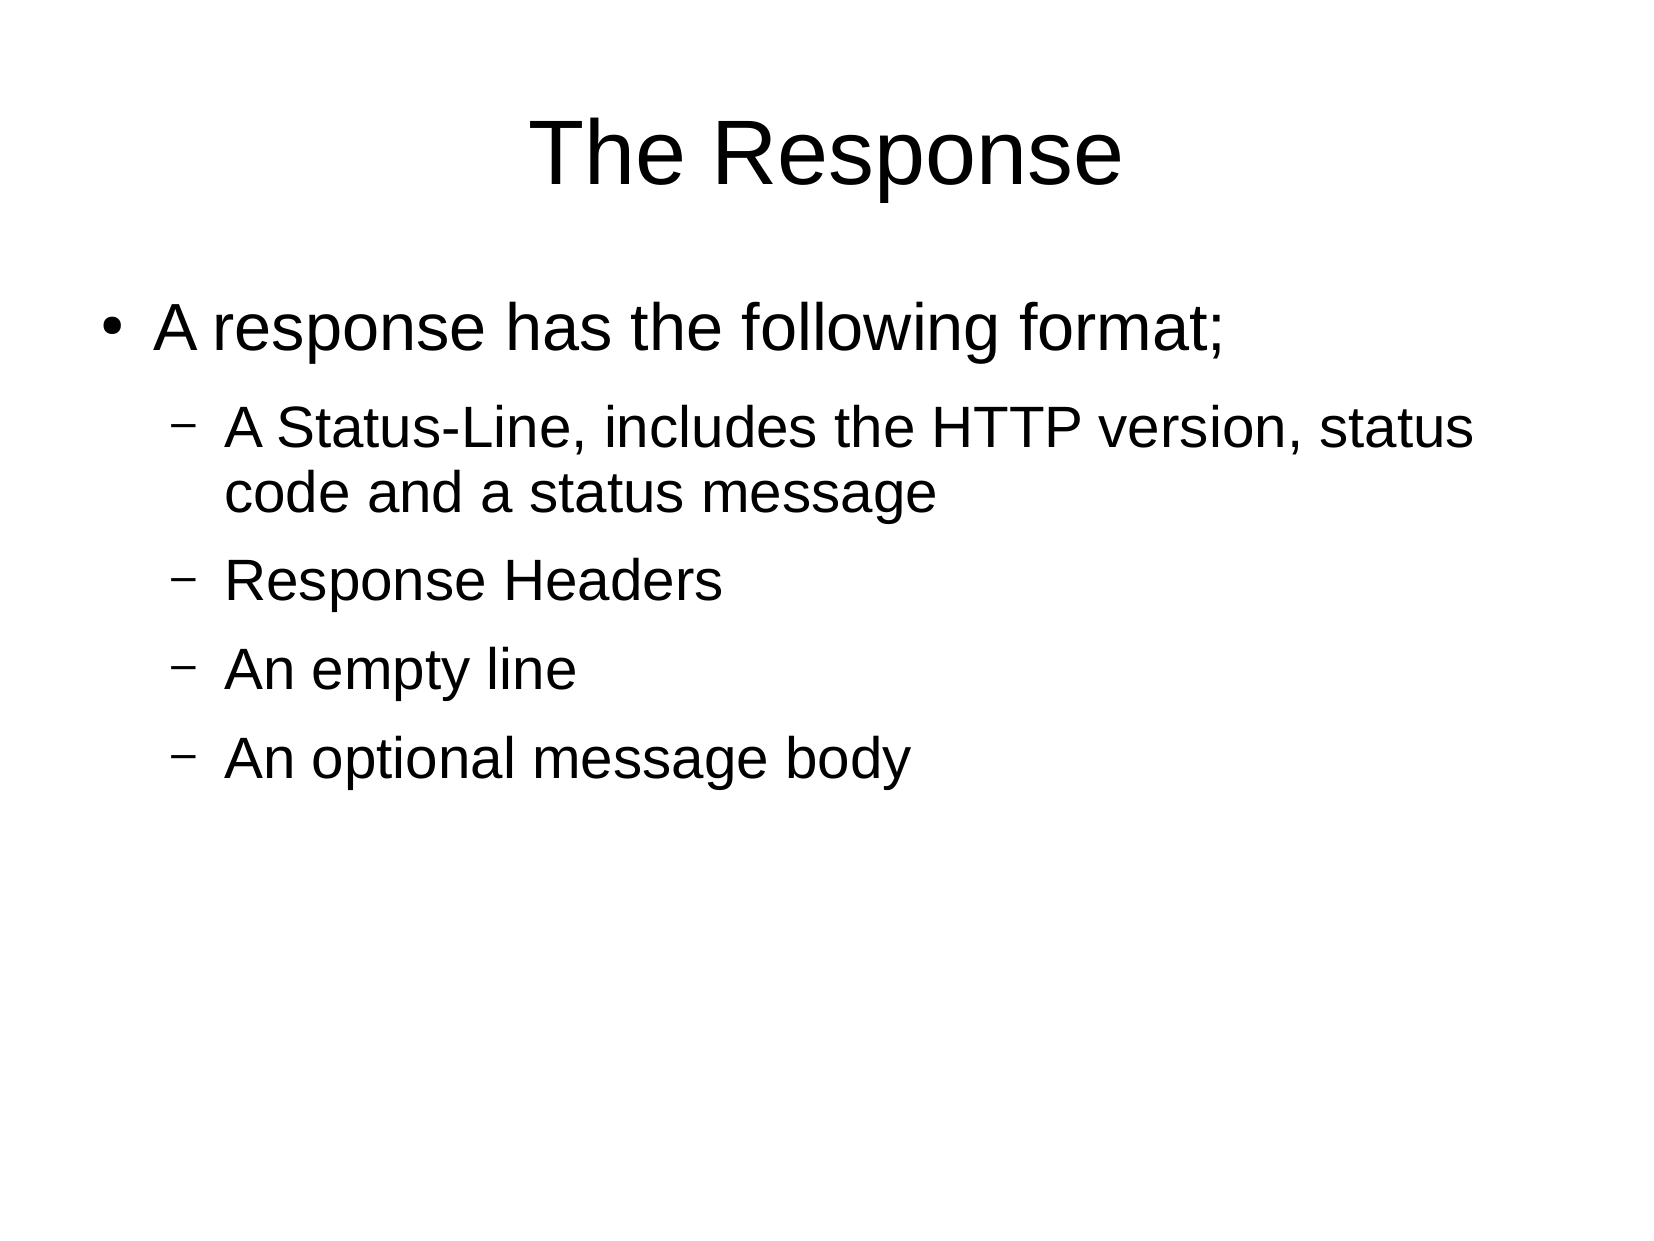

# The Response
A response has the following format;
A Status-Line, includes the HTTP version, status code and a status message
Response Headers
An empty line
An optional message body